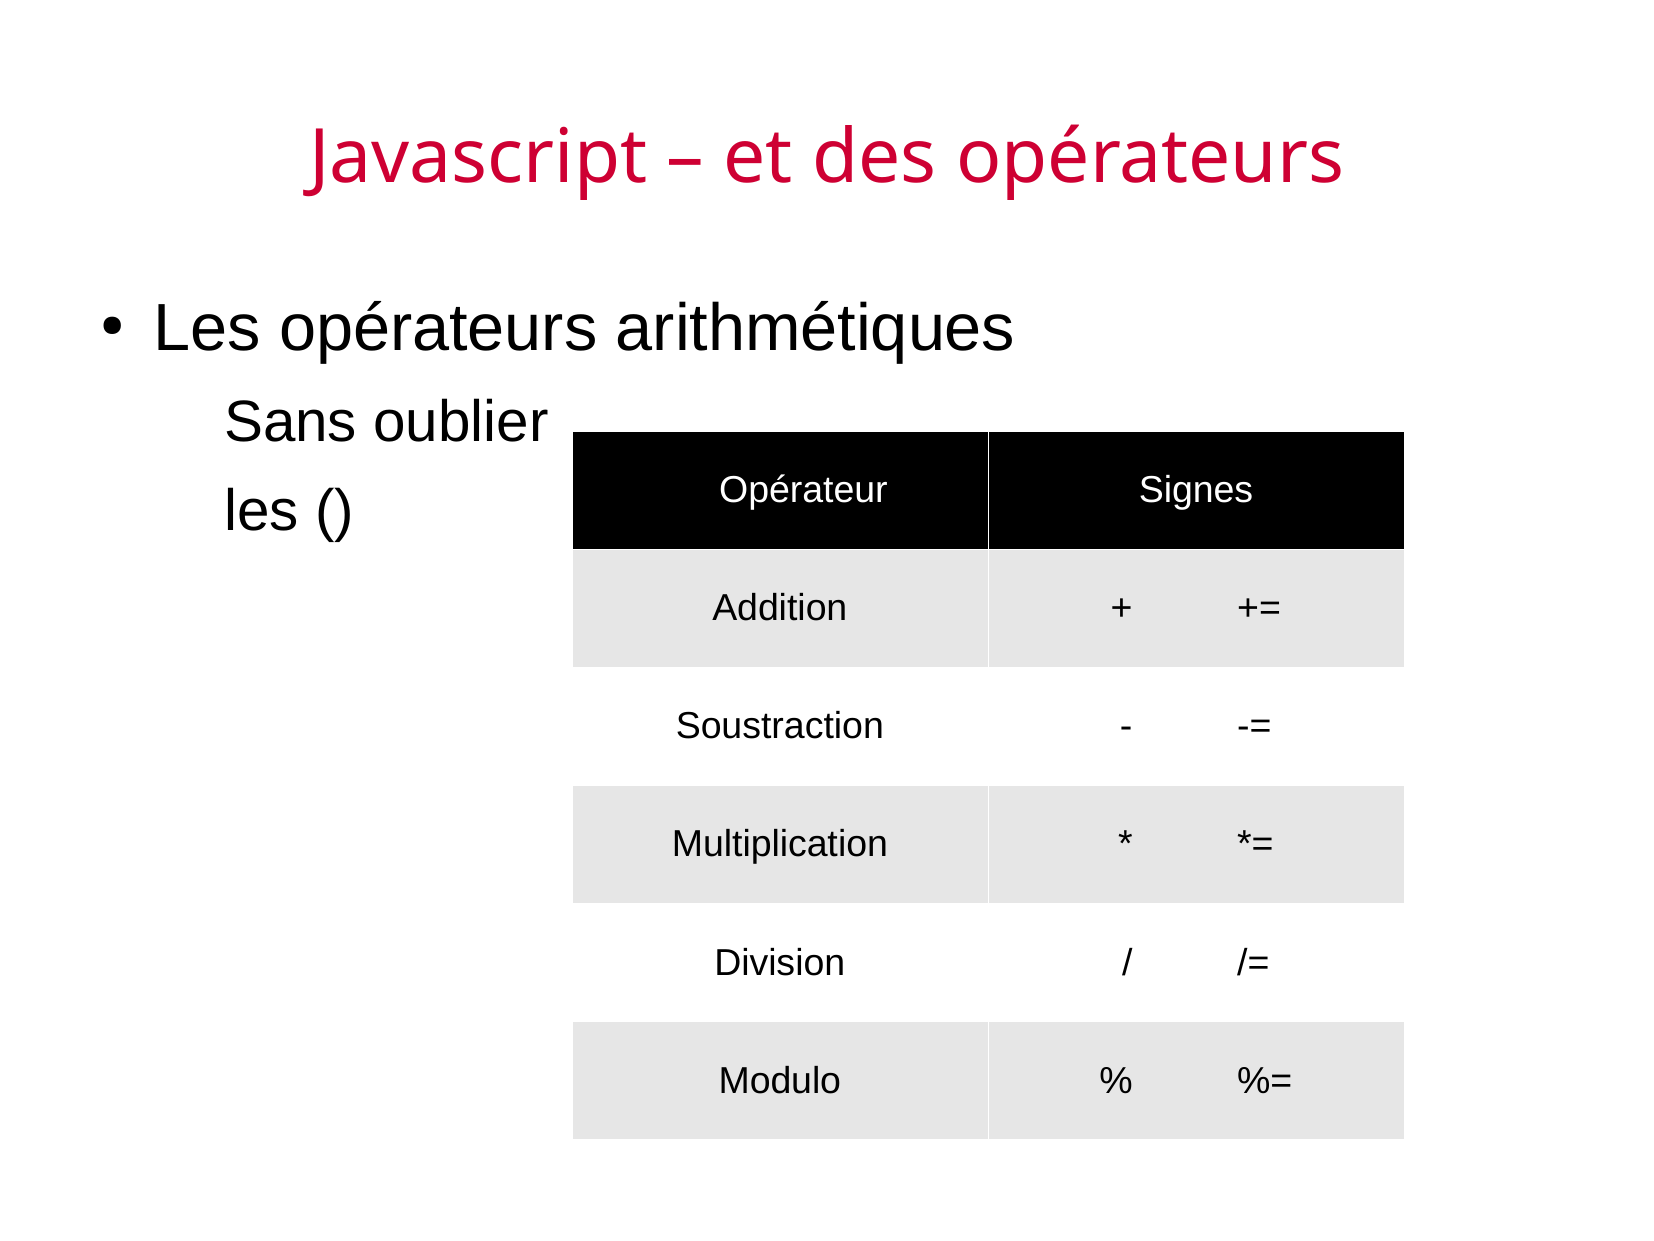

Javascript – et des opérateurs
# Les opérateurs arithmétiques
Sans oublier
les ()
| Opérateur | Signes |
| --- | --- |
| Addition | + += |
| Soustraction | - -= |
| Multiplication | \* \*= |
| Division | / /= |
| Modulo | % %= |